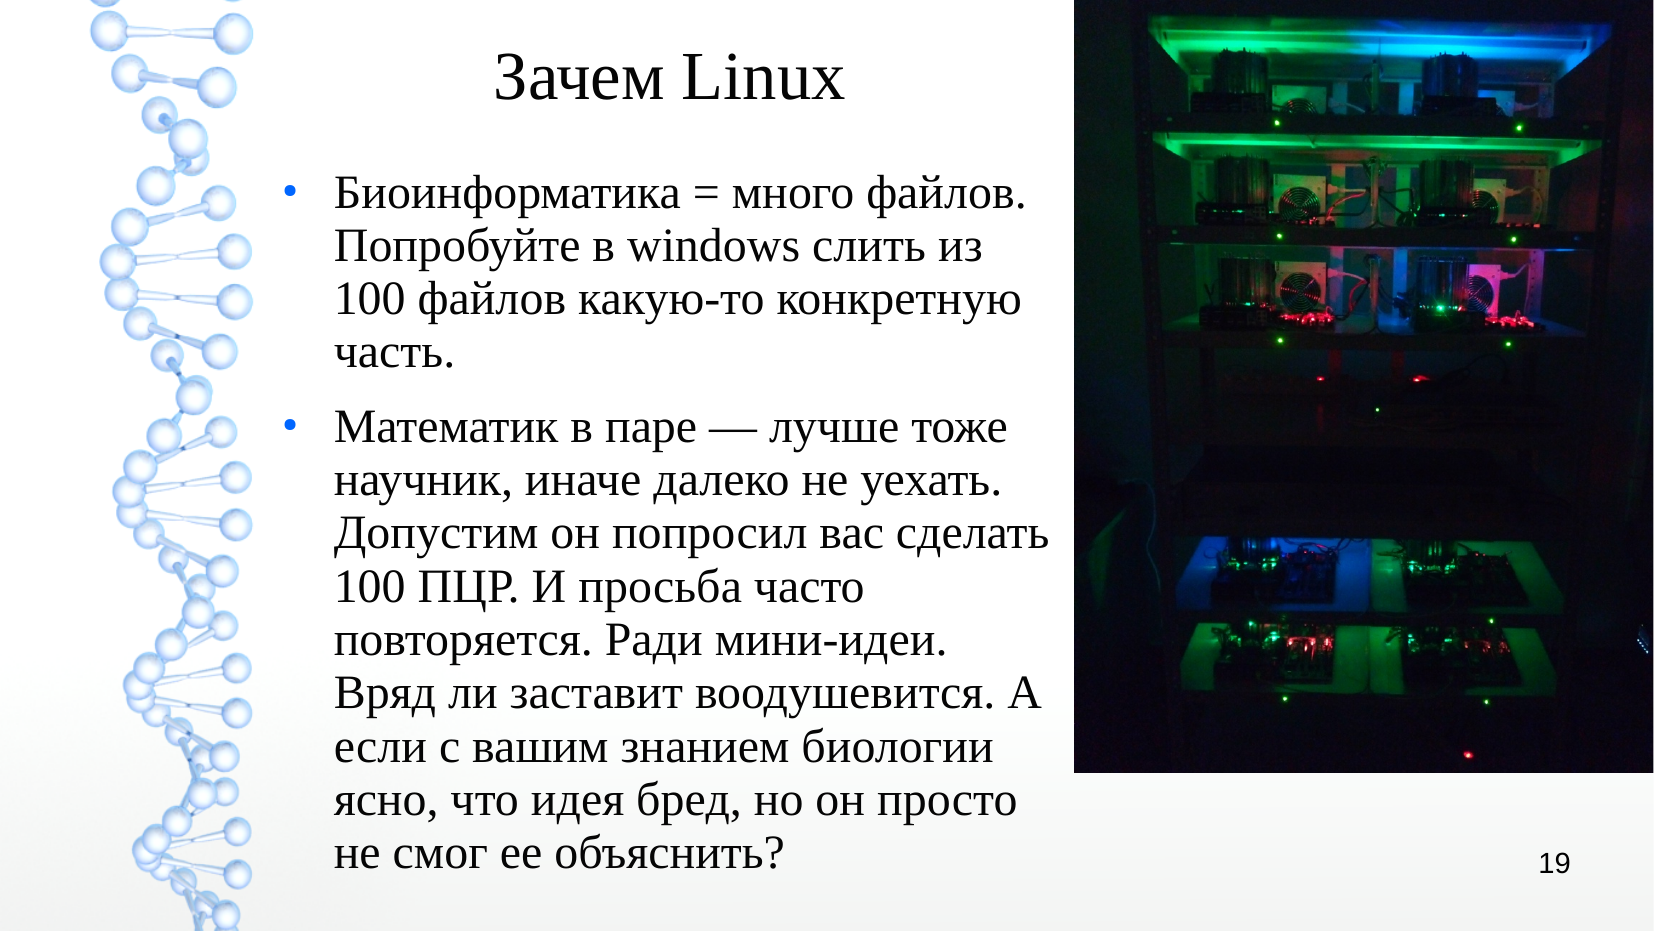

# Зачем Linux
Биоинформатика = много файлов. Попробуйте в windows слить из 100 файлов какую-то конкретную часть.
Математик в паре — лучше тоже научник, иначе далеко не уехать. Допустим он попросил вас сделать 100 ПЦР. И просьба часто повторяется. Ради мини-идеи. Вряд ли заставит воодушевится. А если с вашим знанием биологии ясно, что идея бред, но он просто не смог ее объяснить?
19